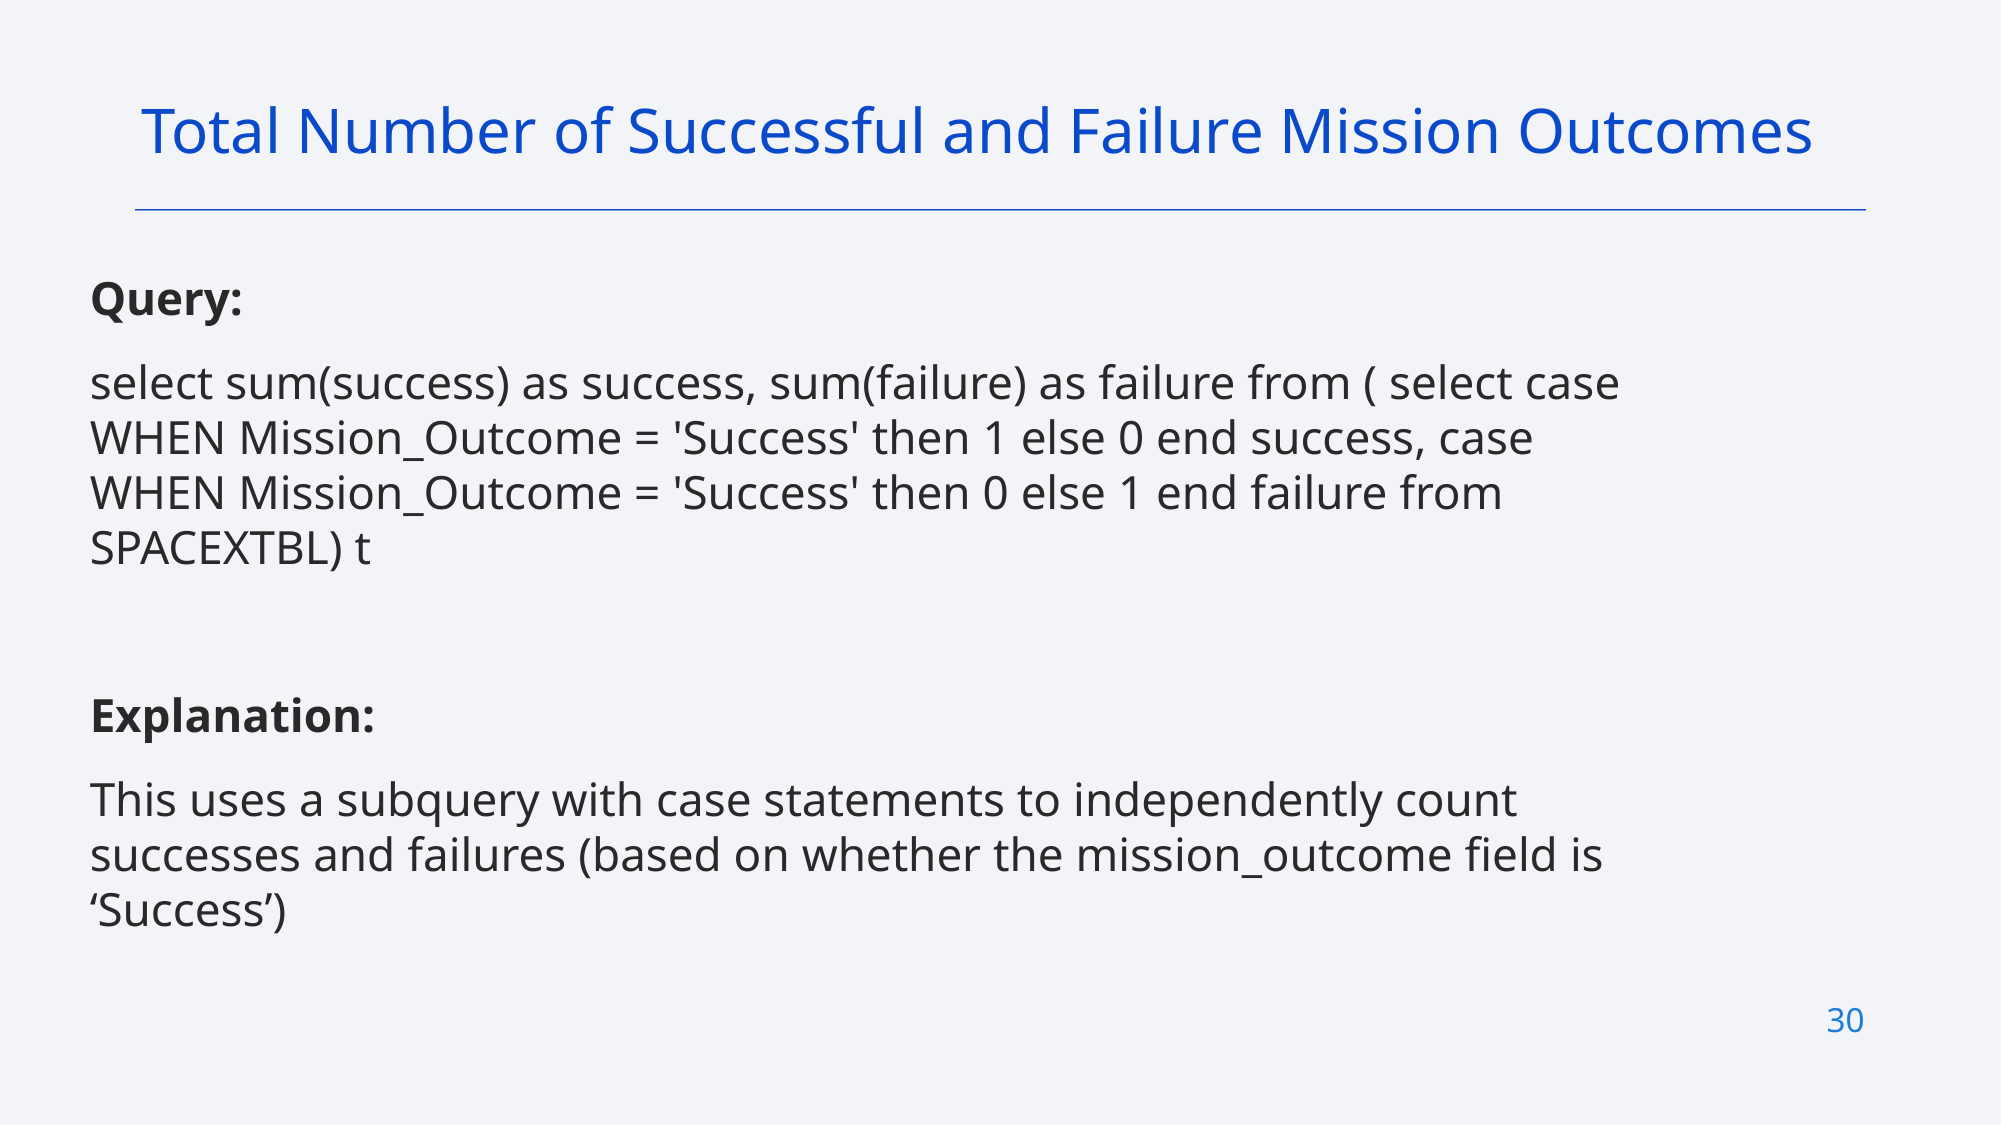

Total Number of Successful and Failure Mission Outcomes
# Query:
select sum(success) as success, sum(failure) as failure from ( select case WHEN Mission_Outcome = 'Success' then 1 else 0 end success, case WHEN Mission_Outcome = 'Success' then 0 else 1 end failure from SPACEXTBL) t
Explanation:
This uses a subquery with case statements to independently count successes and failures (based on whether the mission_outcome field is ‘Success’)
30